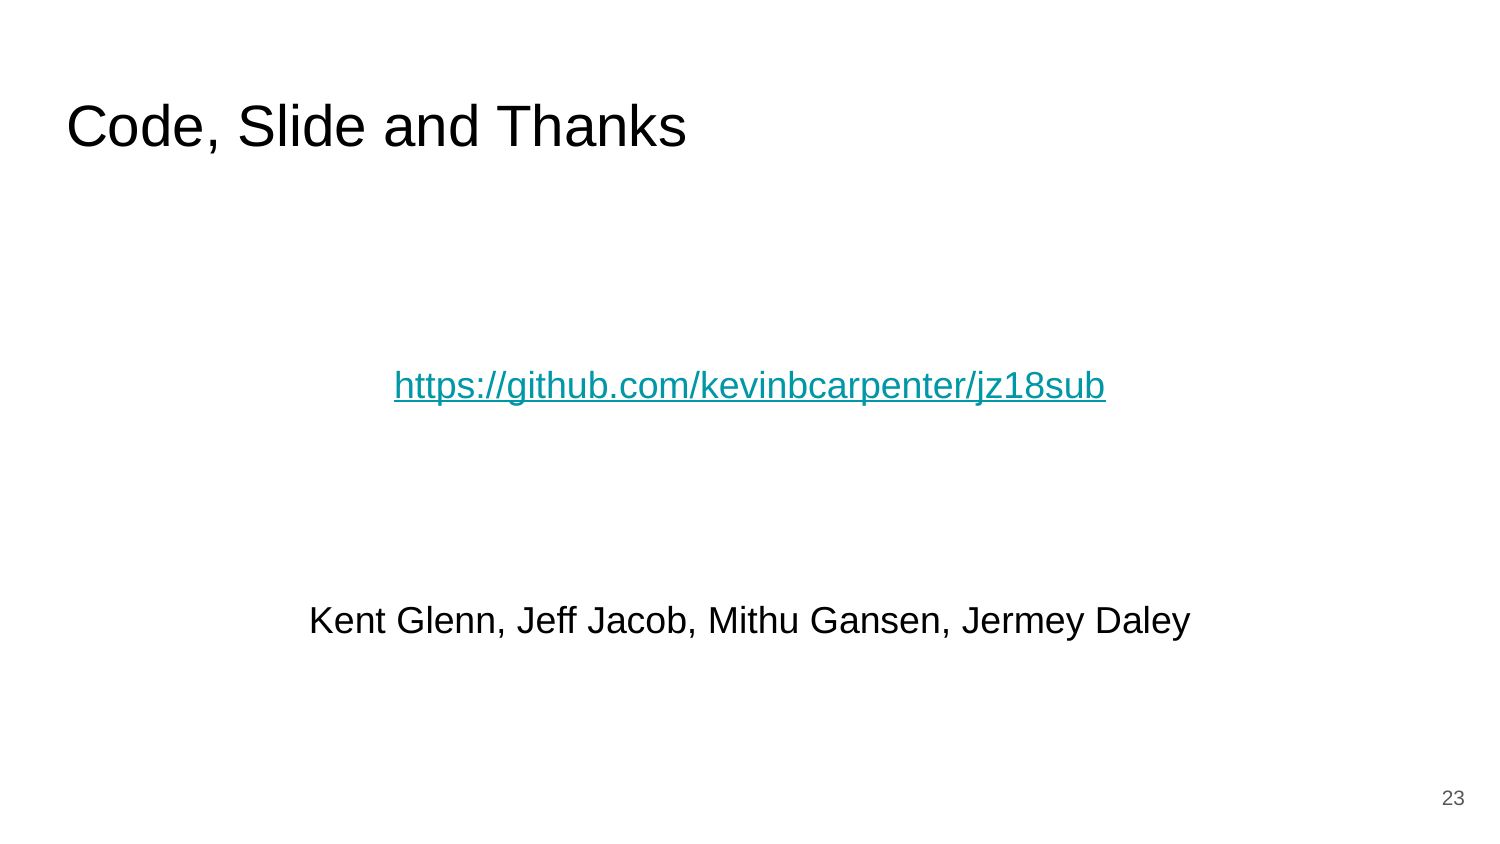

# Code, Slide and Thanks
https://github.com/kevinbcarpenter/jz18sub
Kent Glenn, Jeff Jacob, Mithu Gansen, Jermey Daley